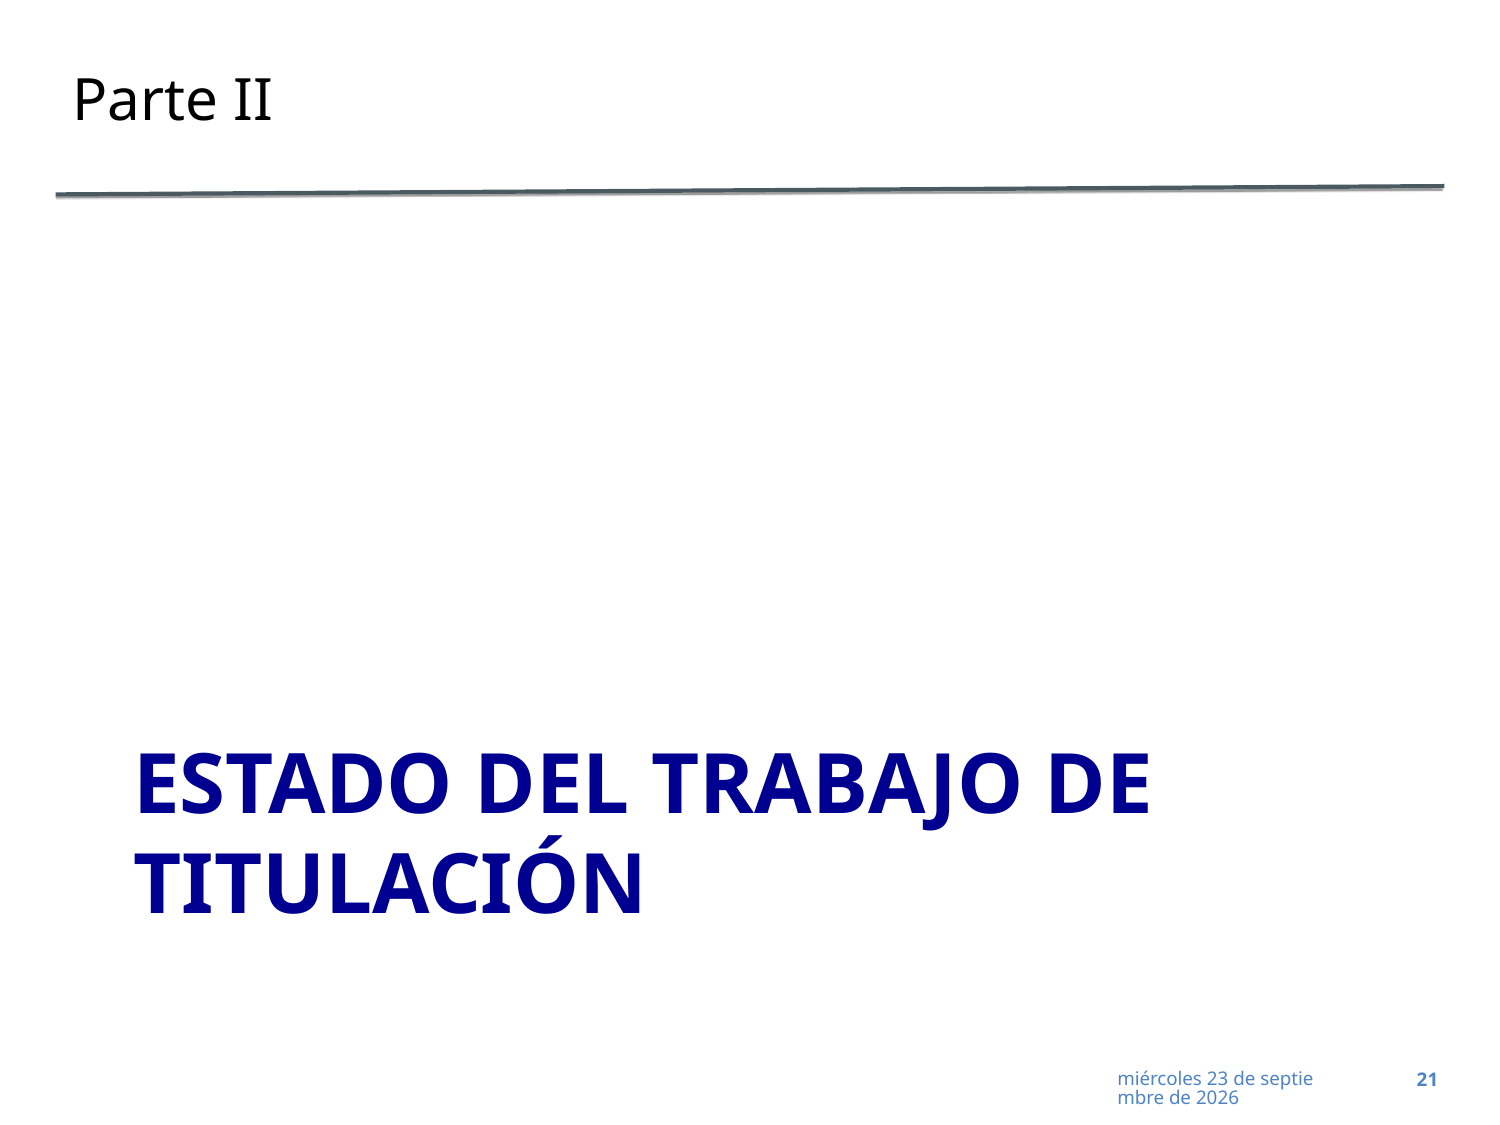

Parte II
# Estado del trabajo de titulación